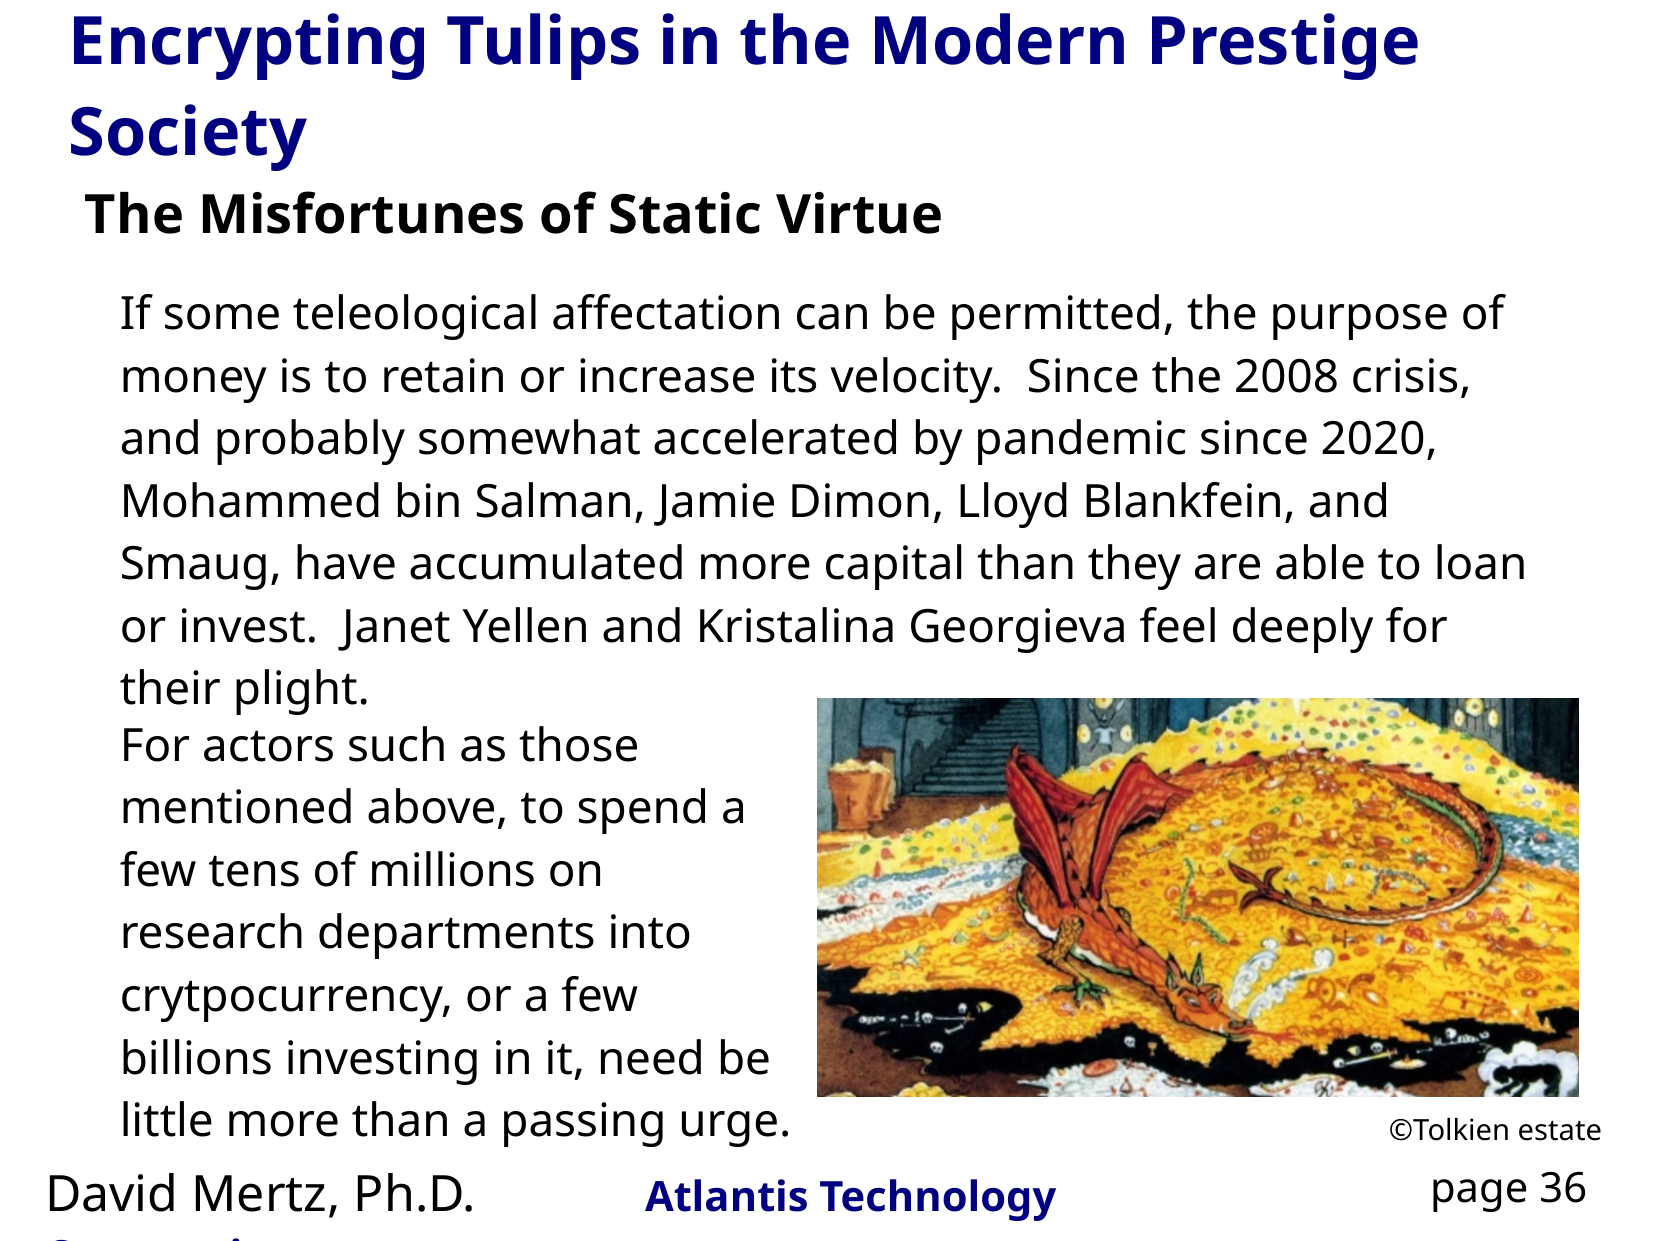

# The Misfortunes of Static Virtue
If some teleological affectation can be permitted, the purpose of money is to retain or increase its velocity. Since the 2008 crisis, and probably somewhat accelerated by pandemic since 2020, Mohammed bin Salman, Jamie Dimon, Lloyd Blankfein, and Smaug, have accumulated more capital than they are able to loan or invest. Janet Yellen and Kristalina Georgieva feel deeply for their plight.
For actors such as those mentioned above, to spend a few tens of millions on research departments into crytpocurrency, or a few billions investing in it, need be little more than a passing urge.
©Tolkien estate